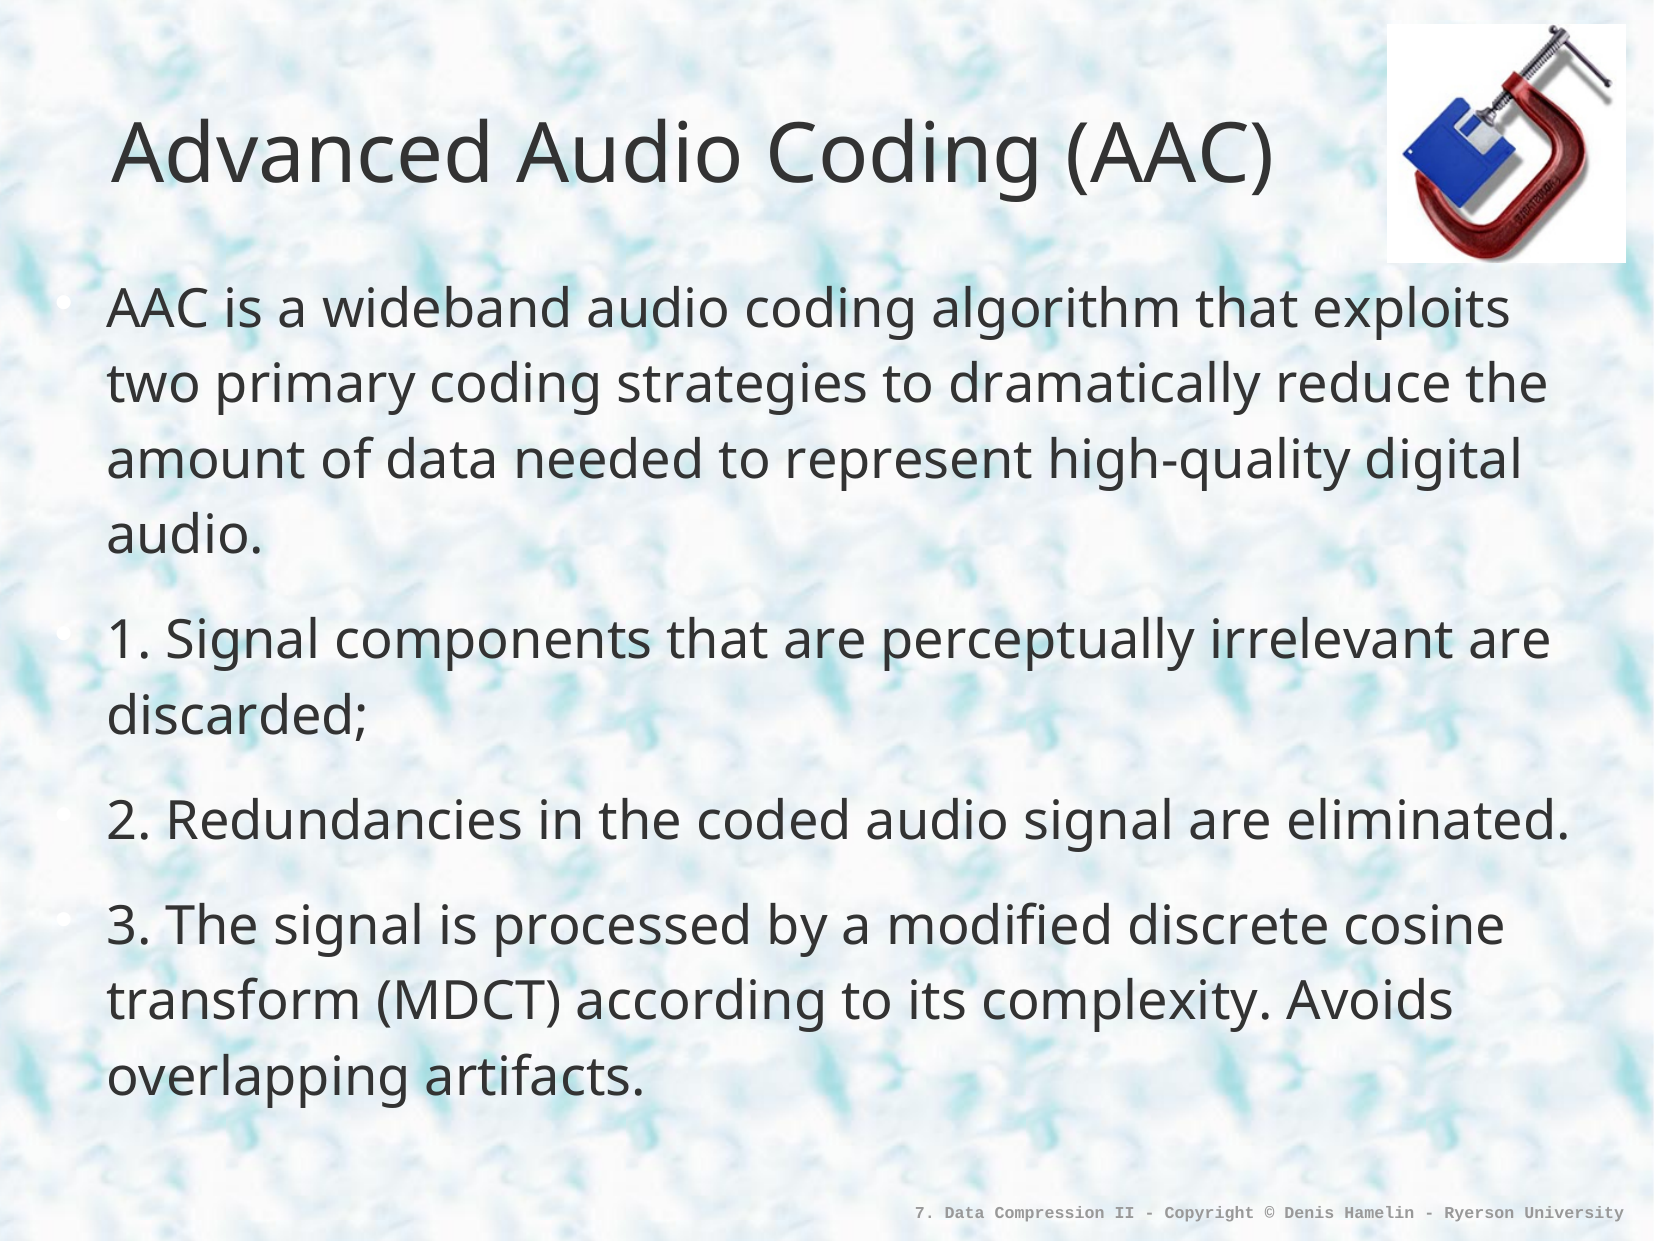

# Advanced Audio Coding (AAC)‏
AAC is a wideband audio coding algorithm that exploits two primary coding strategies to dramatically reduce the amount of data needed to represent high-quality digital audio.
1. Signal components that are perceptually irrelevant are discarded;
2. Redundancies in the coded audio signal are eliminated.
3. The signal is processed by a modified discrete cosine transform (MDCT) according to its complexity. Avoids overlapping artifacts.